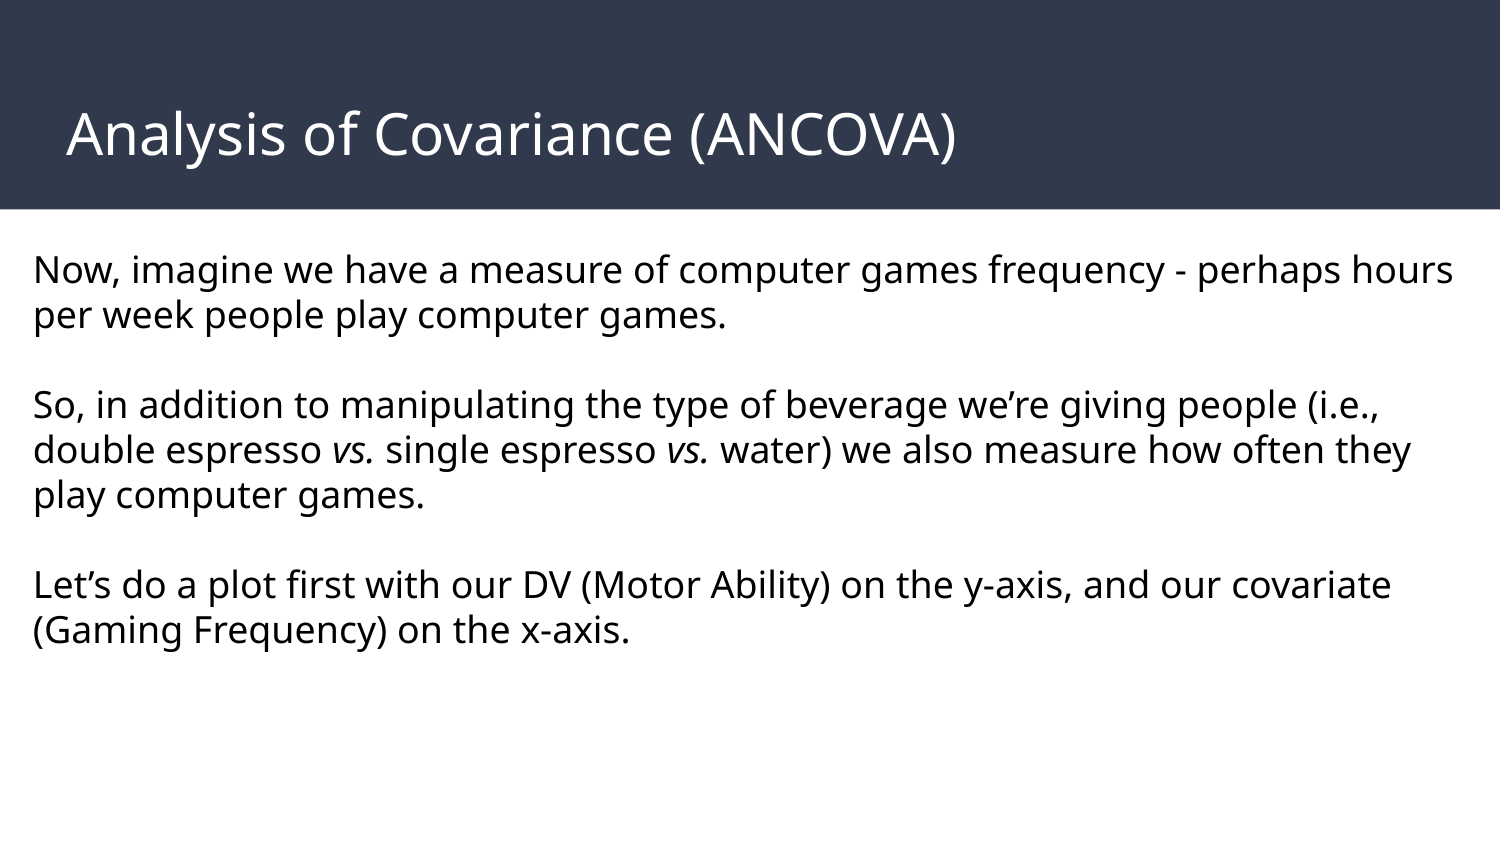

# Analysis of Covariance (ANCOVA)
Now, imagine we have a measure of computer games frequency - perhaps hours per week people play computer games.
So, in addition to manipulating the type of beverage we’re giving people (i.e., double espresso vs. single espresso vs. water) we also measure how often they play computer games.
Let’s do a plot first with our DV (Motor Ability) on the y-axis, and our covariate (Gaming Frequency) on the x-axis.